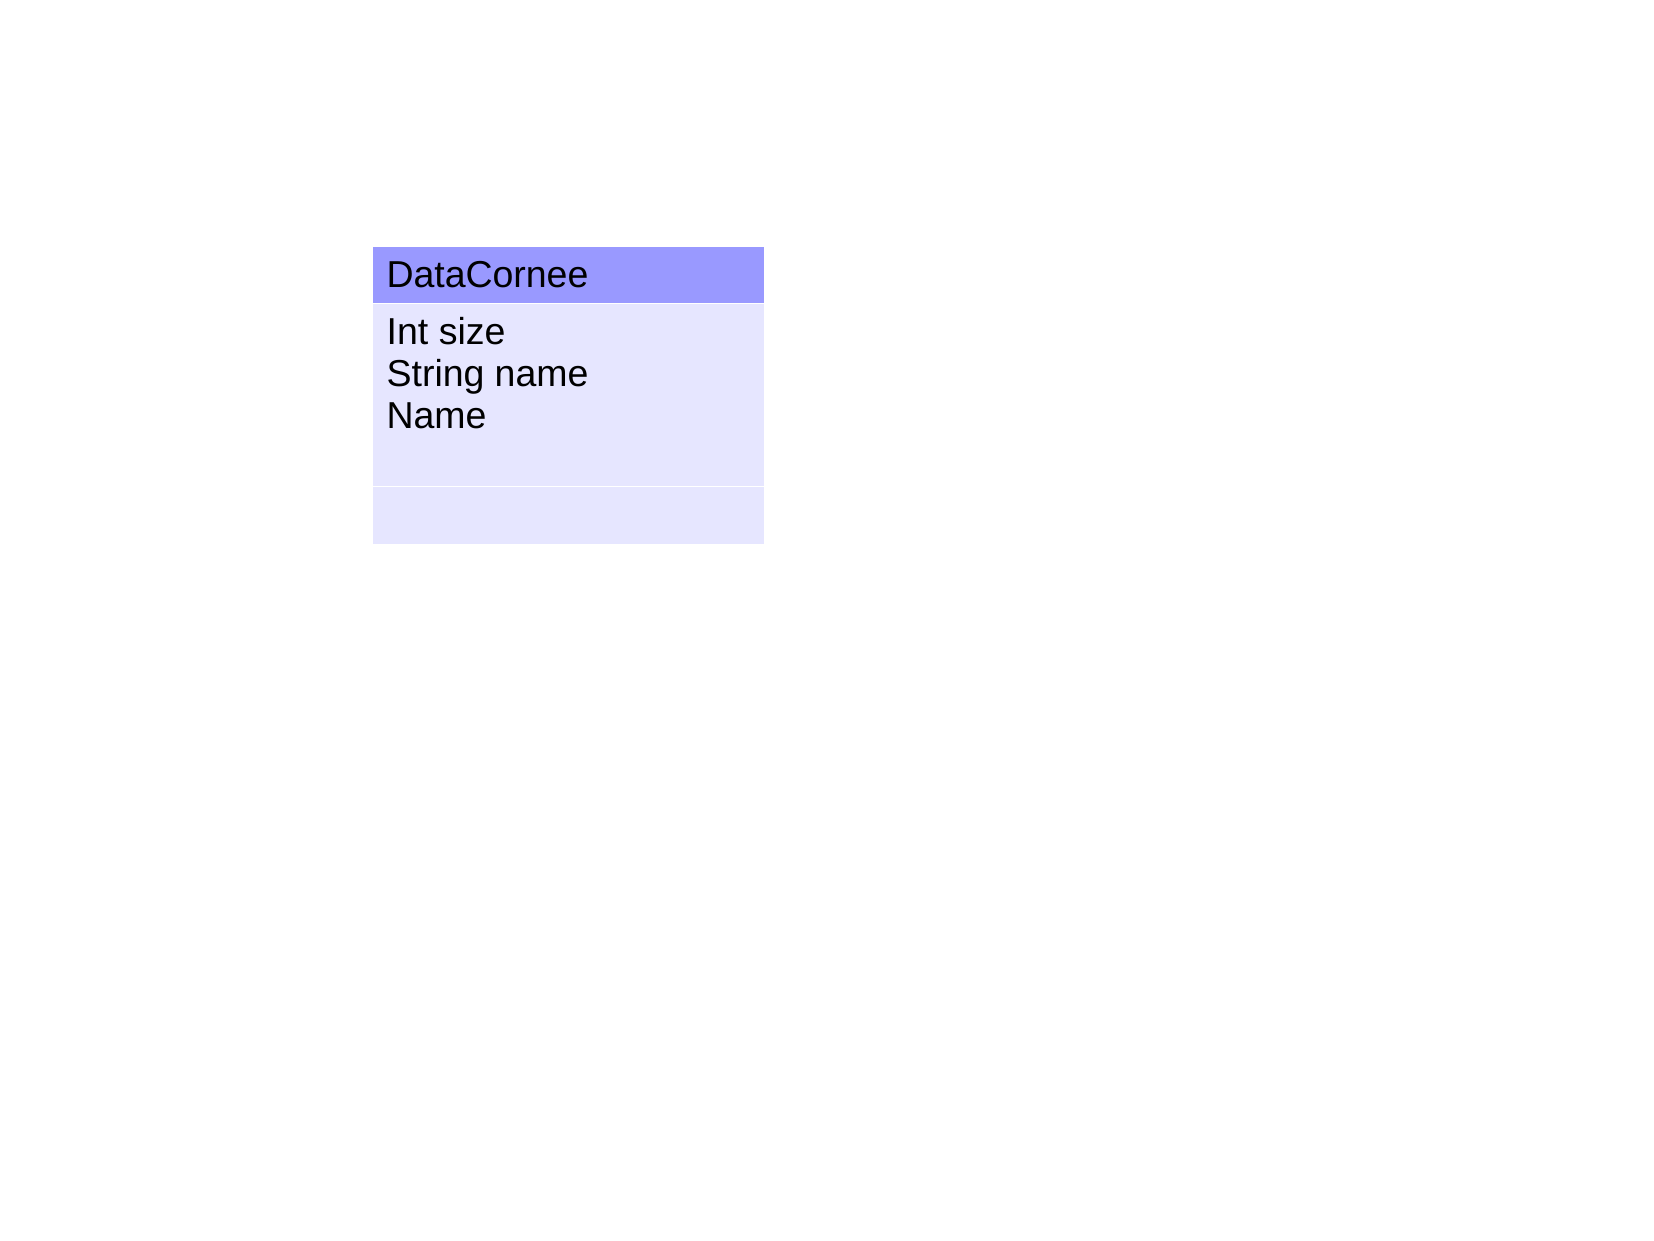

| DataCornee |
| --- |
| Int size String name Name |
| |